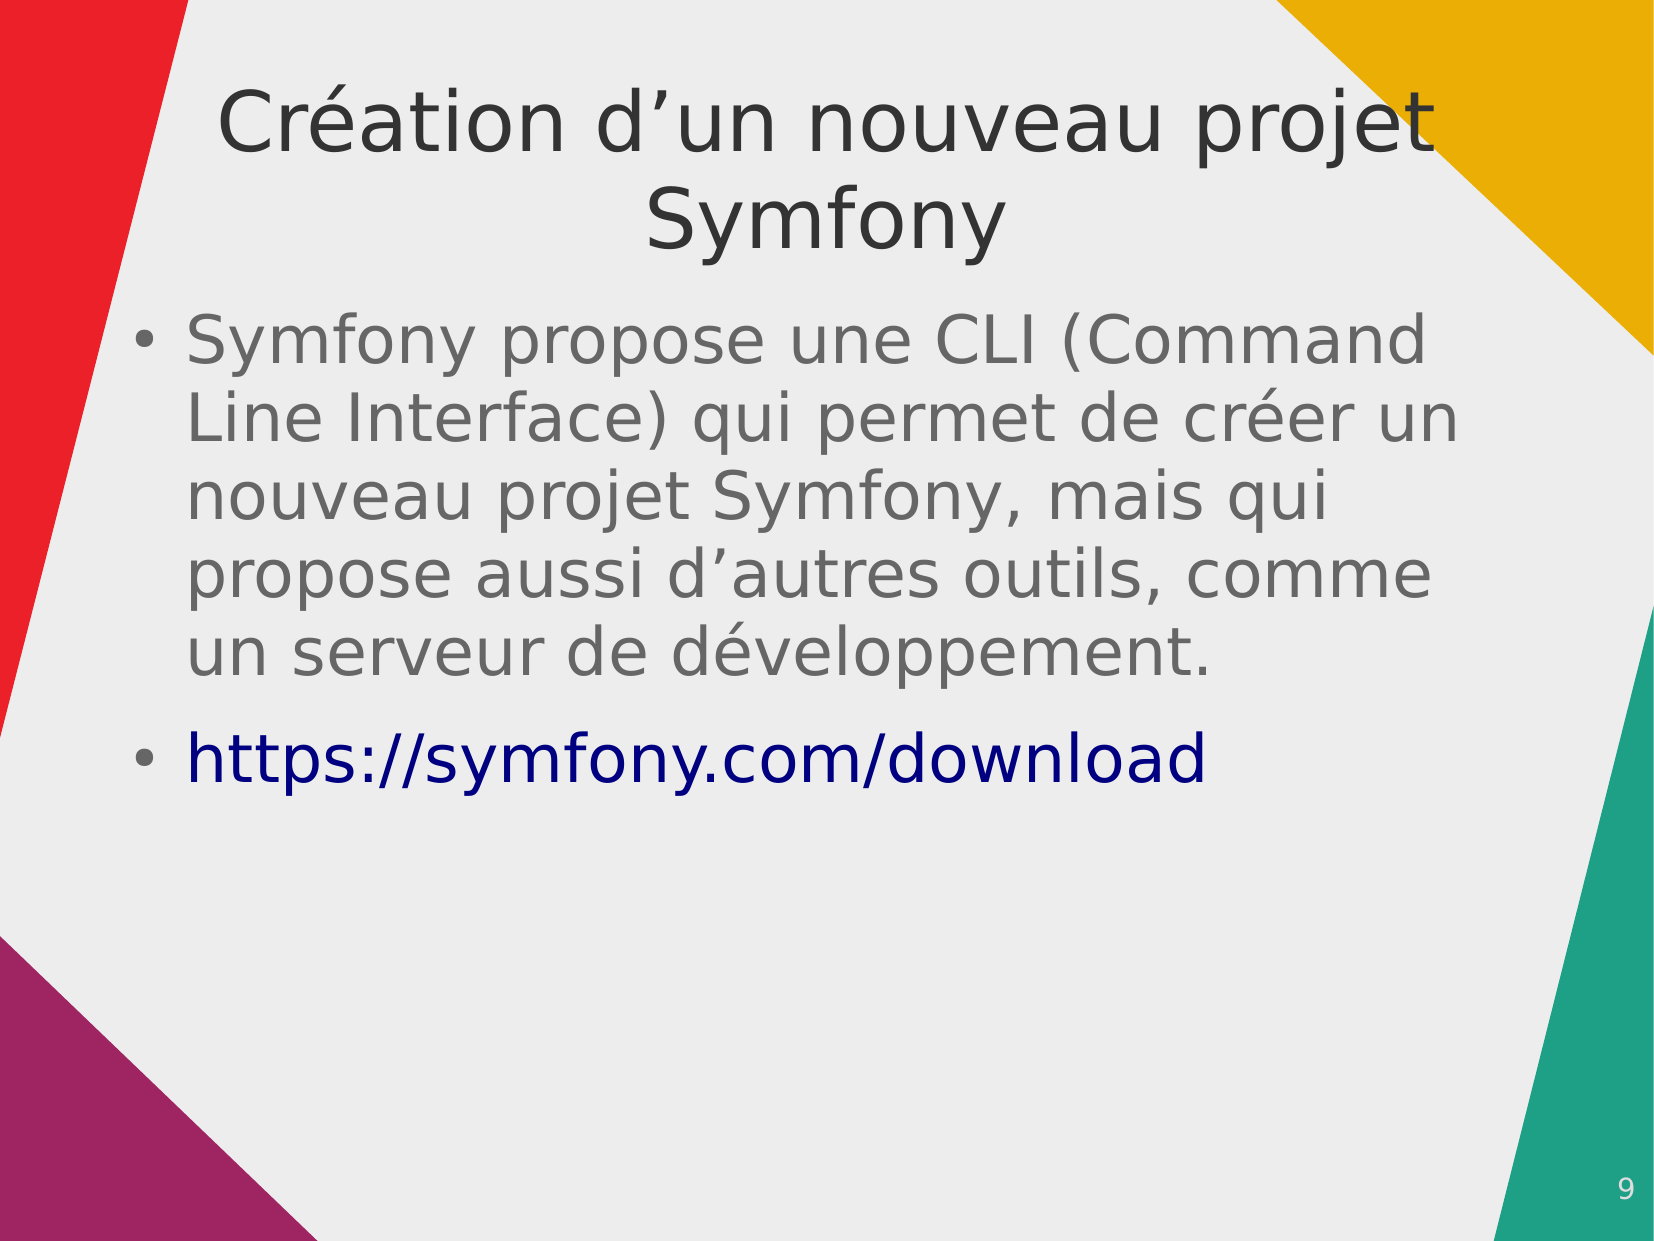

# Création d’un nouveau projet Symfony
Symfony propose une CLI (Command Line Interface) qui permet de créer un nouveau projet Symfony, mais qui propose aussi d’autres outils, comme un serveur de développement.
https://symfony.com/download
9